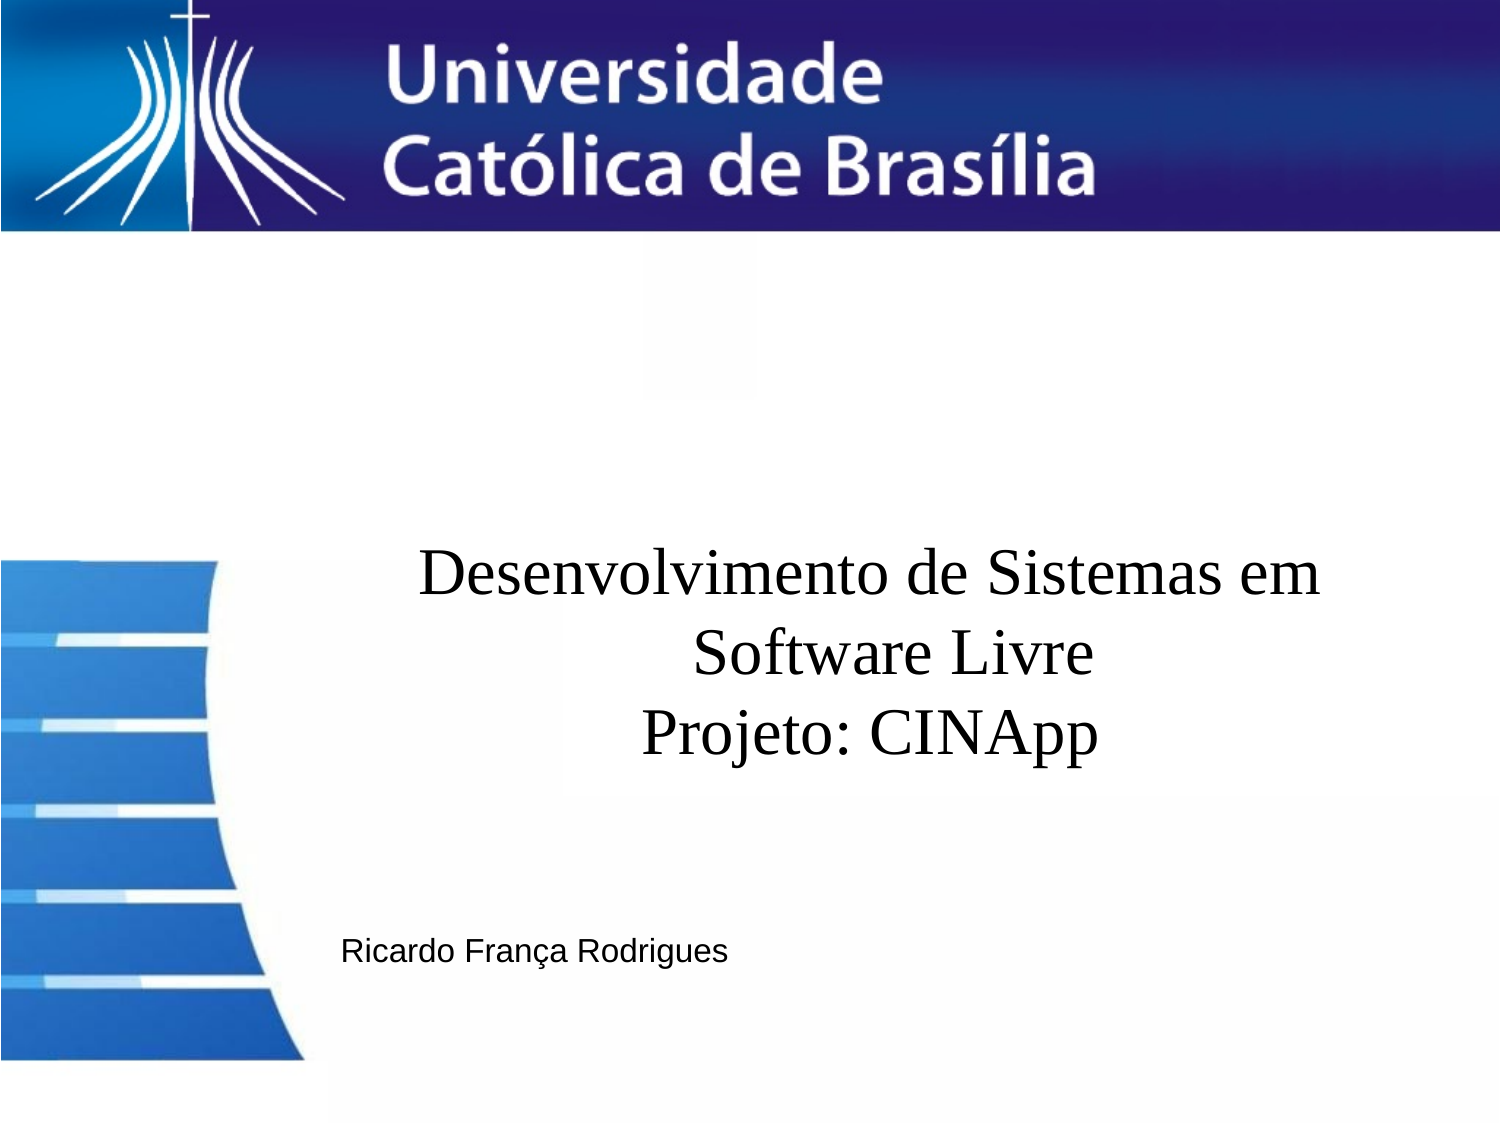

#
Desenvolvimento de Sistemas em Software Livre
Projeto: CINApp
| Ricardo França Rodrigues |
| --- |